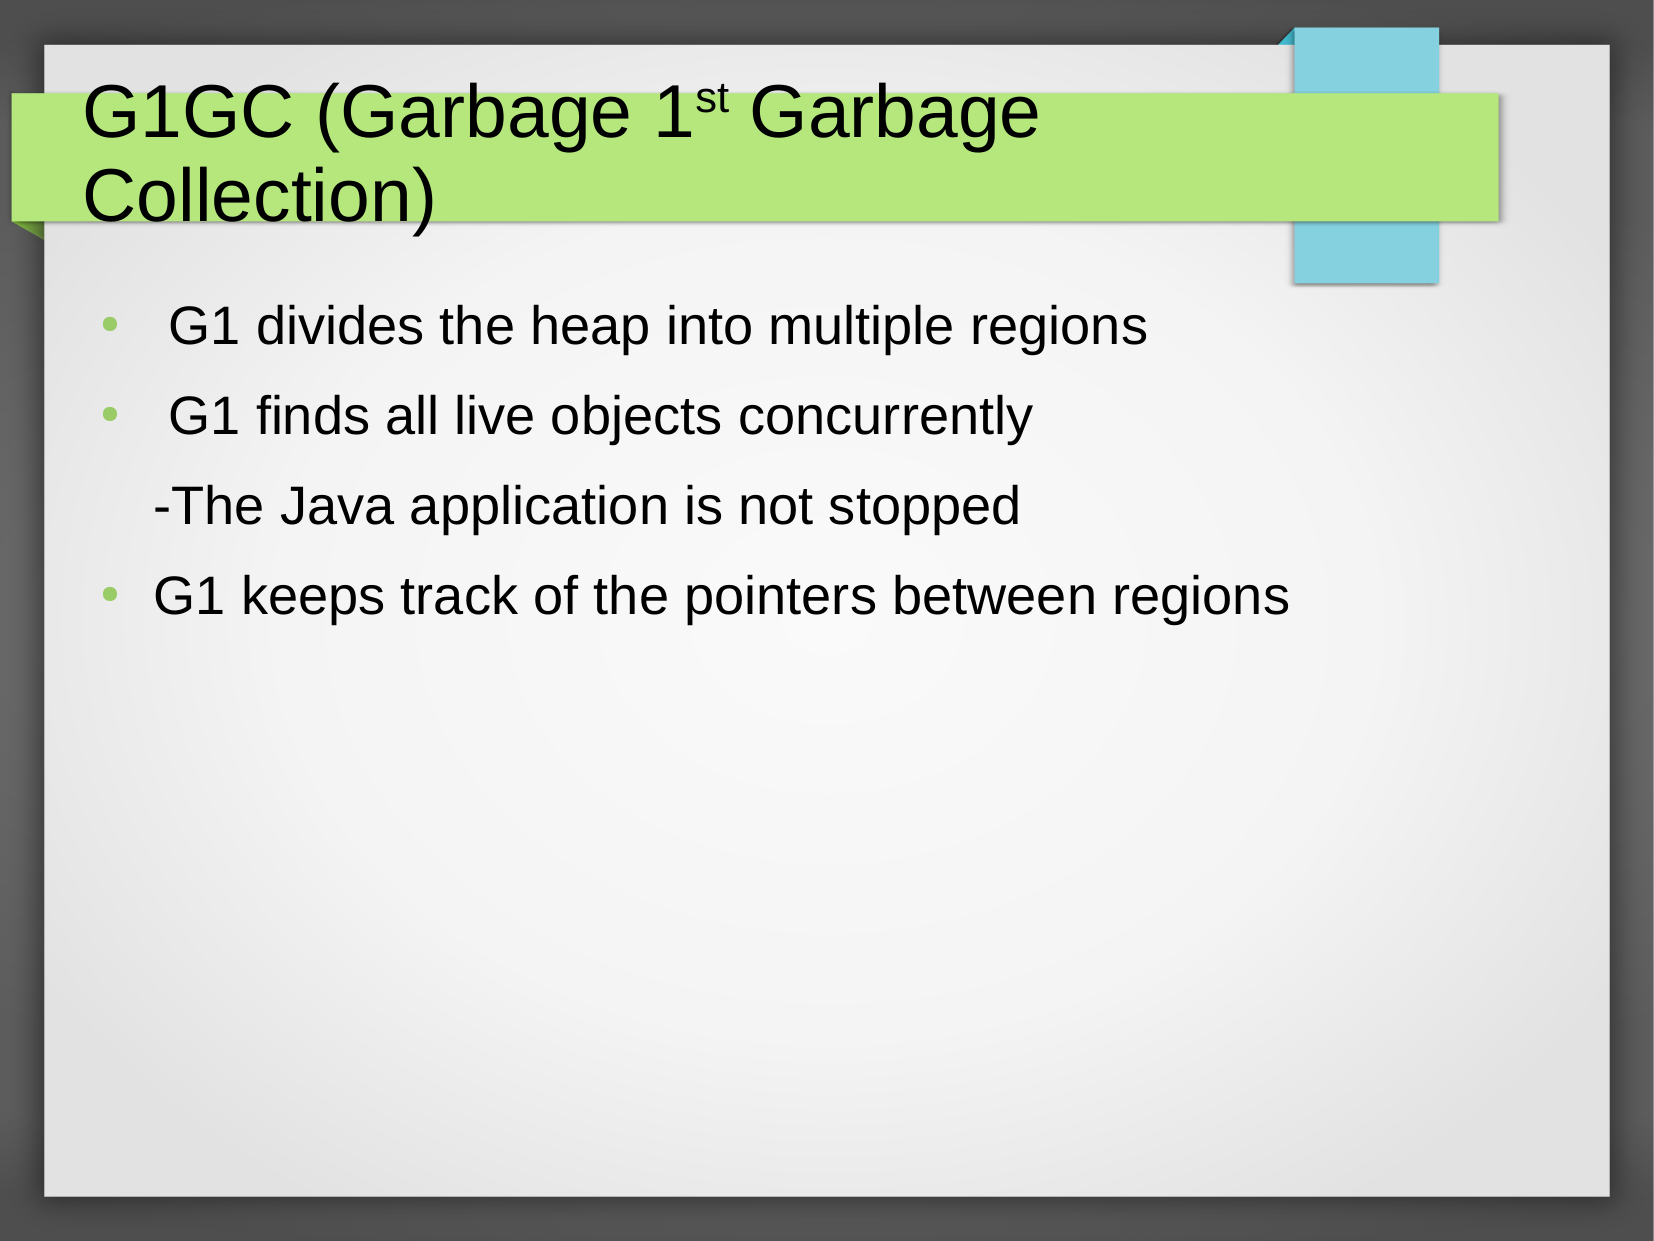

# G1GC (Garbage 1st Garbage Collection)
 G1 divides the heap into multiple regions
 G1 finds all live objects concurrently
-The Java application is not stopped
G1 keeps track of the pointers between regions